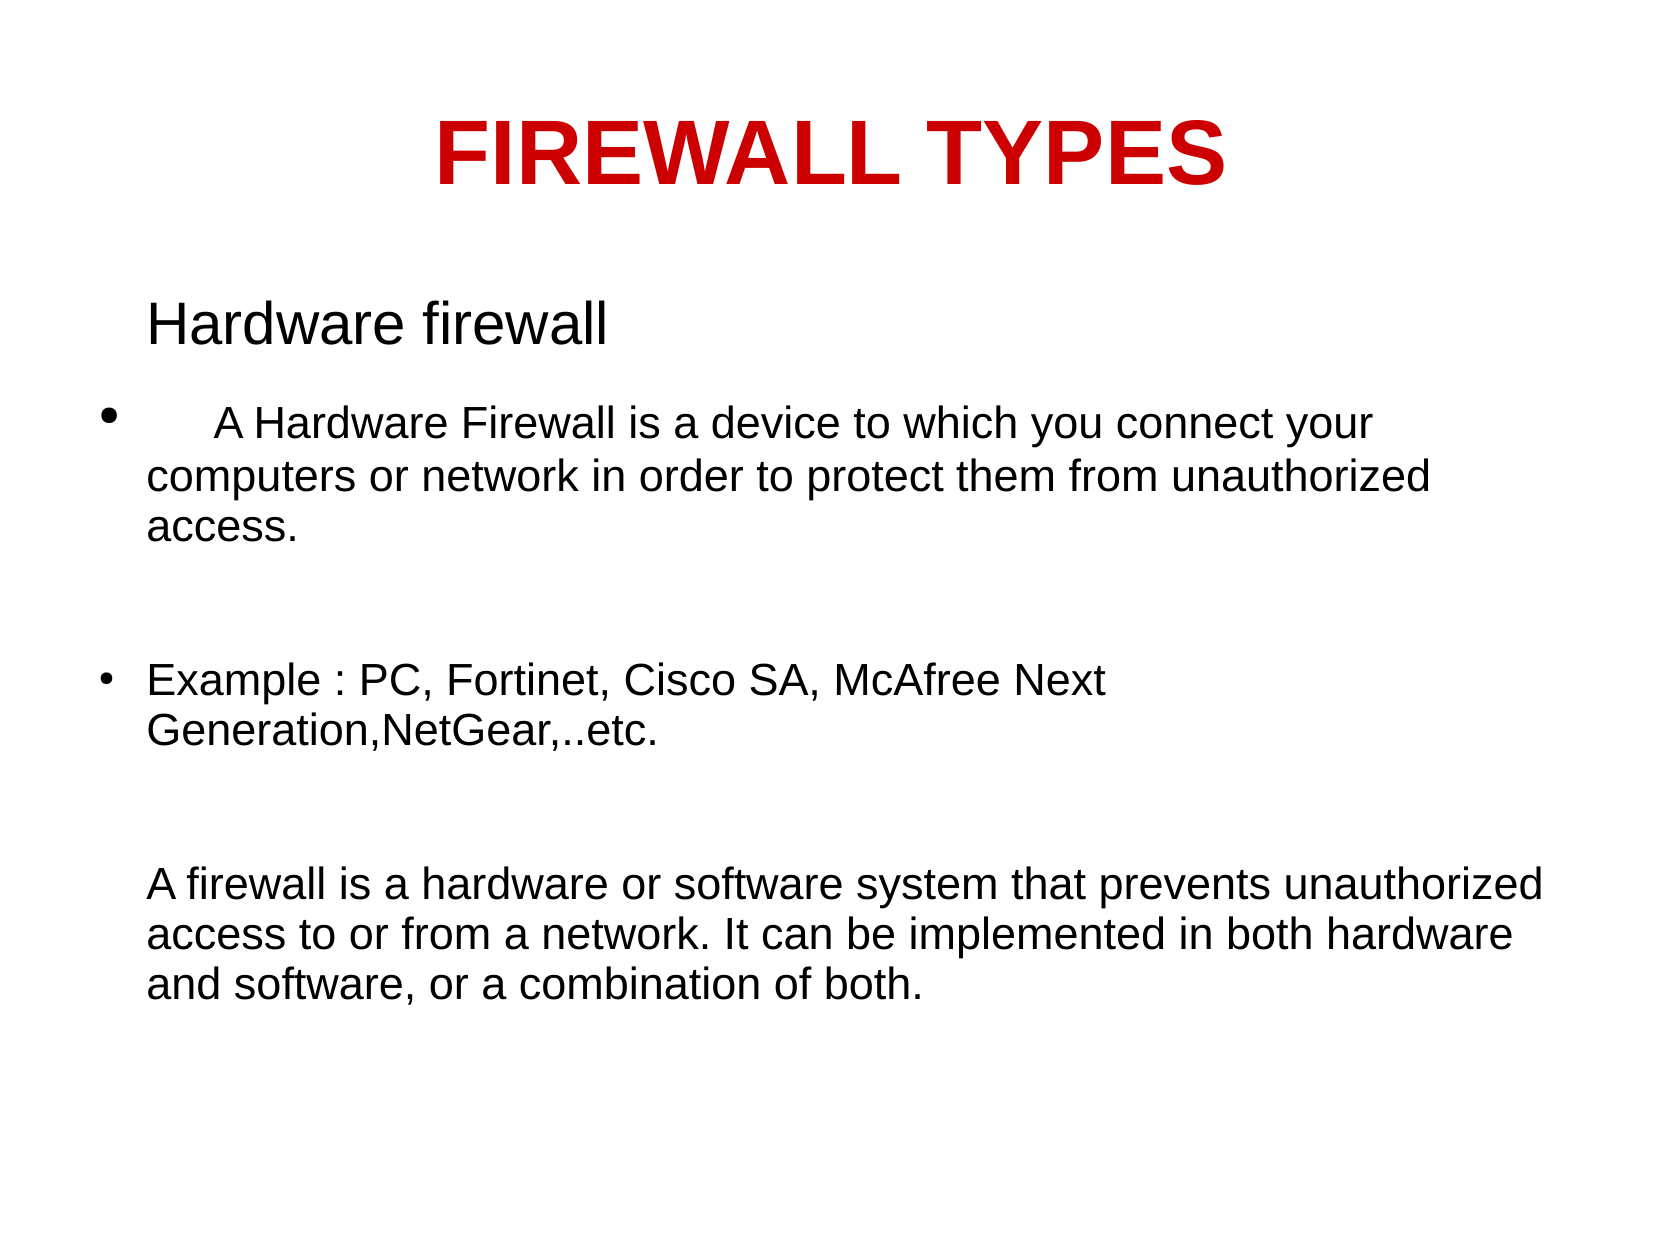

FIREWALL TYPES
# Hardware firewall
 A Hardware Firewall is a device to which you connect your computers or network in order to protect them from unauthorized access.
Example : PC, Fortinet, Cisco SA, McAfree Next Generation,NetGear,..etc.
A firewall is a hardware or software system that prevents unauthorized access to or from a network. It can be implemented in both hardware and software, or a combination of both.